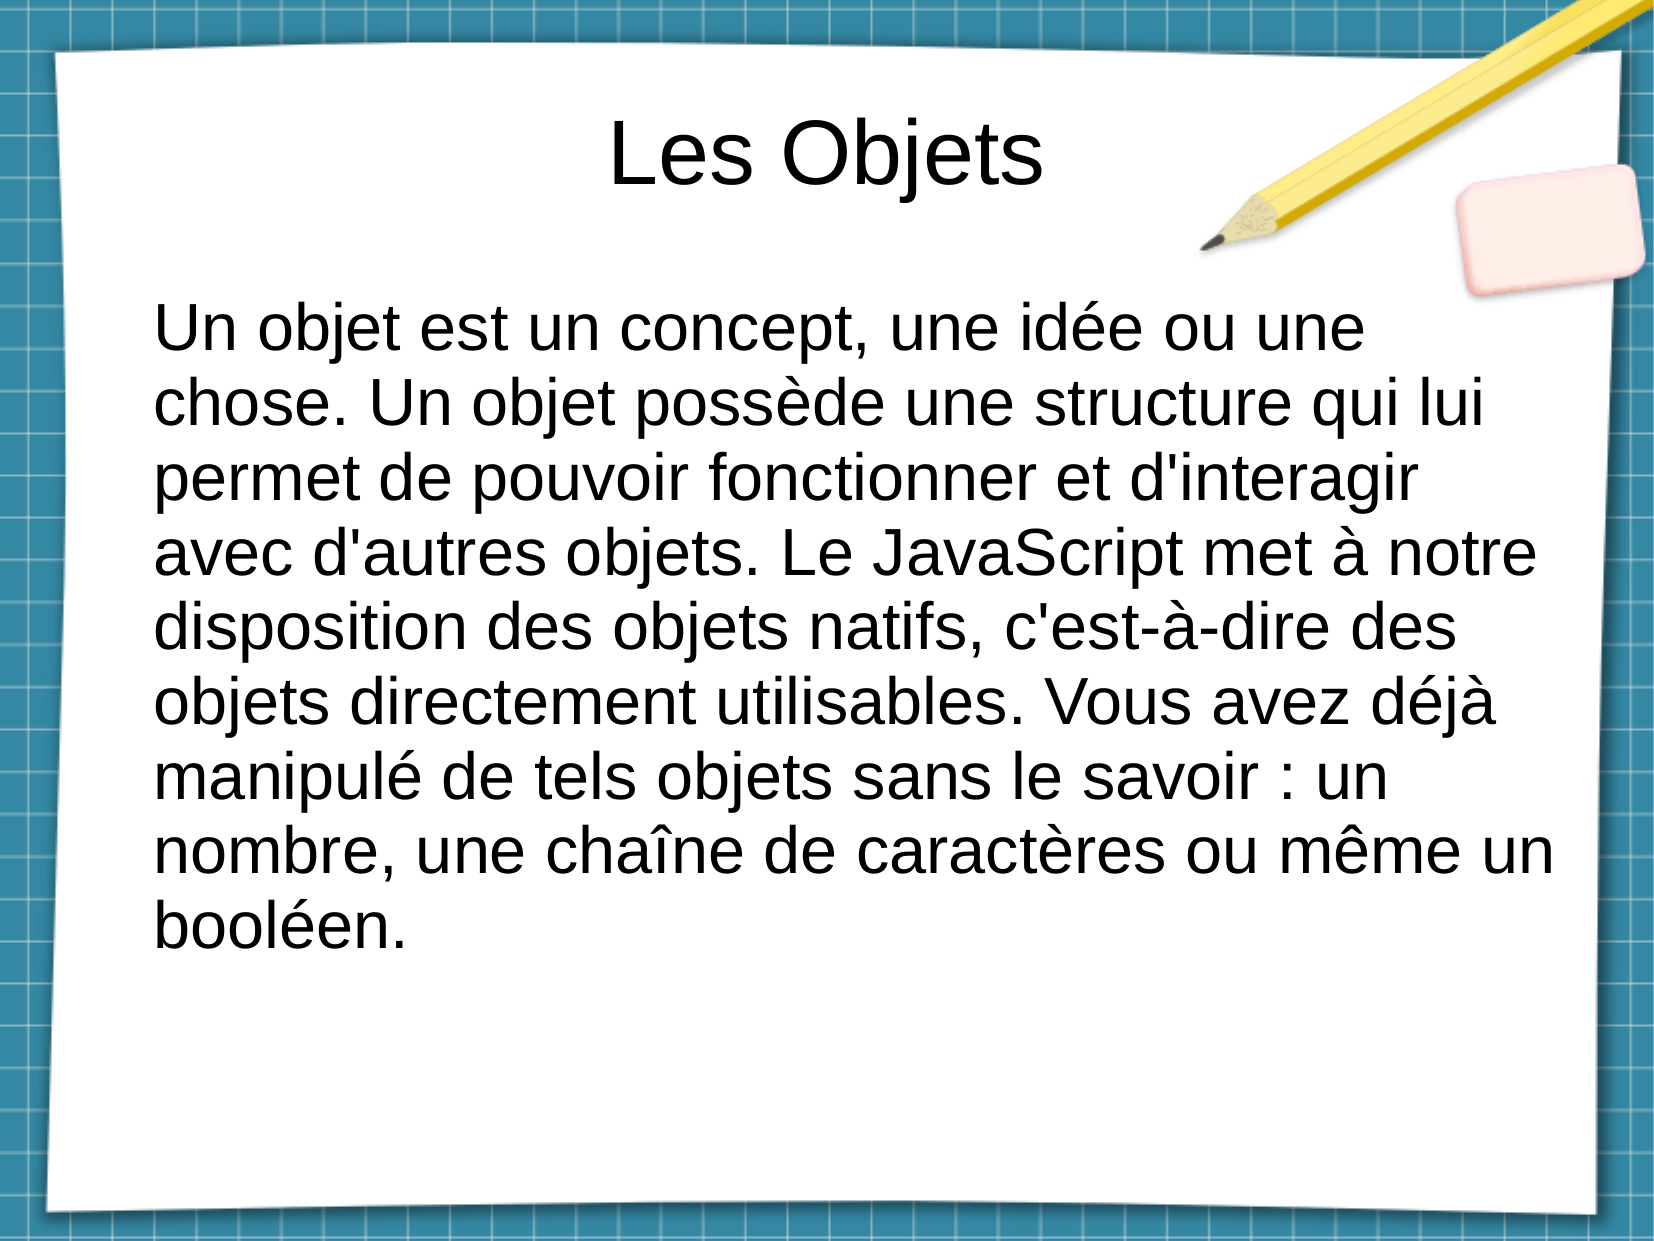

# Les Objets
Un objet est un concept, une idée ou une chose. Un objet possède une structure qui lui permet de pouvoir fonctionner et d'interagir avec d'autres objets. Le JavaScript met à notre disposition des objets natifs, c'est-à-dire des objets directement utilisables. Vous avez déjà manipulé de tels objets sans le savoir : un nombre, une chaîne de caractères ou même un booléen.